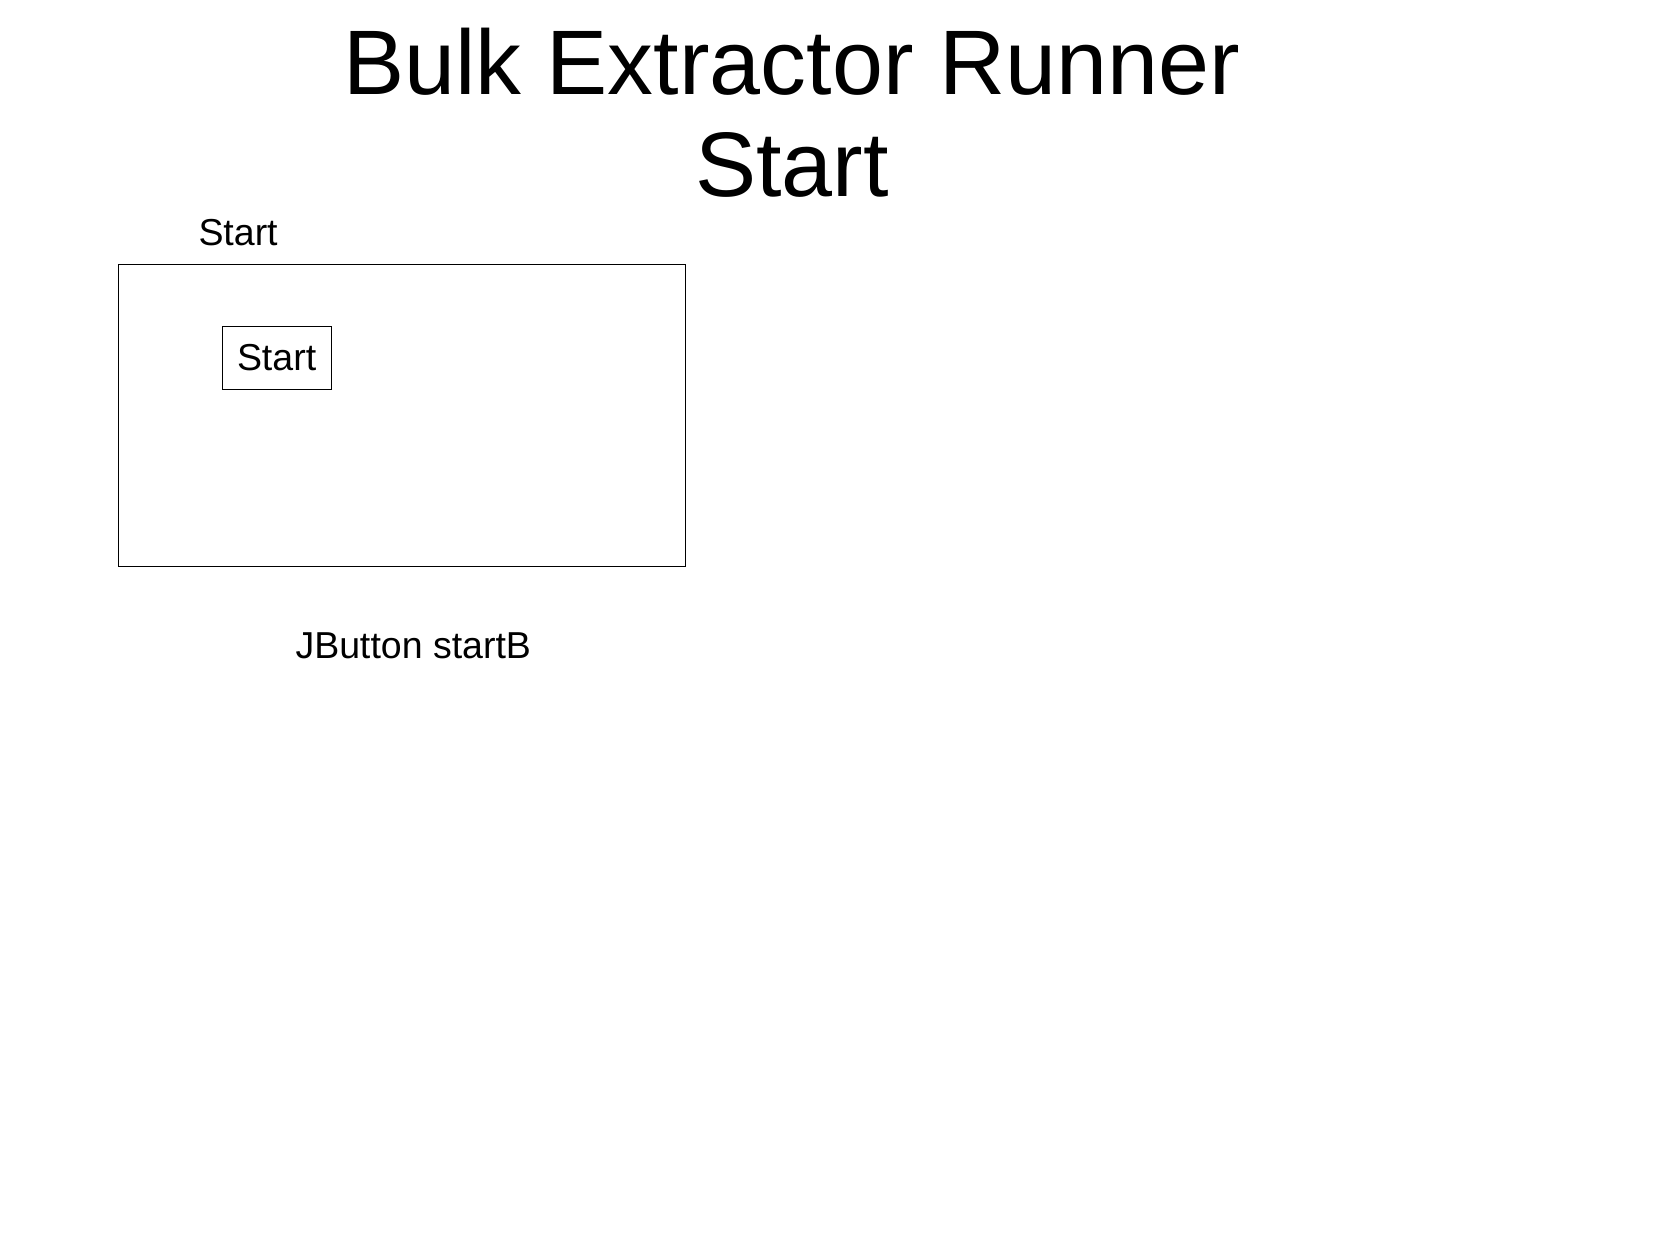

# Bulk Extractor Runner Start
Start
Start
JButton startB